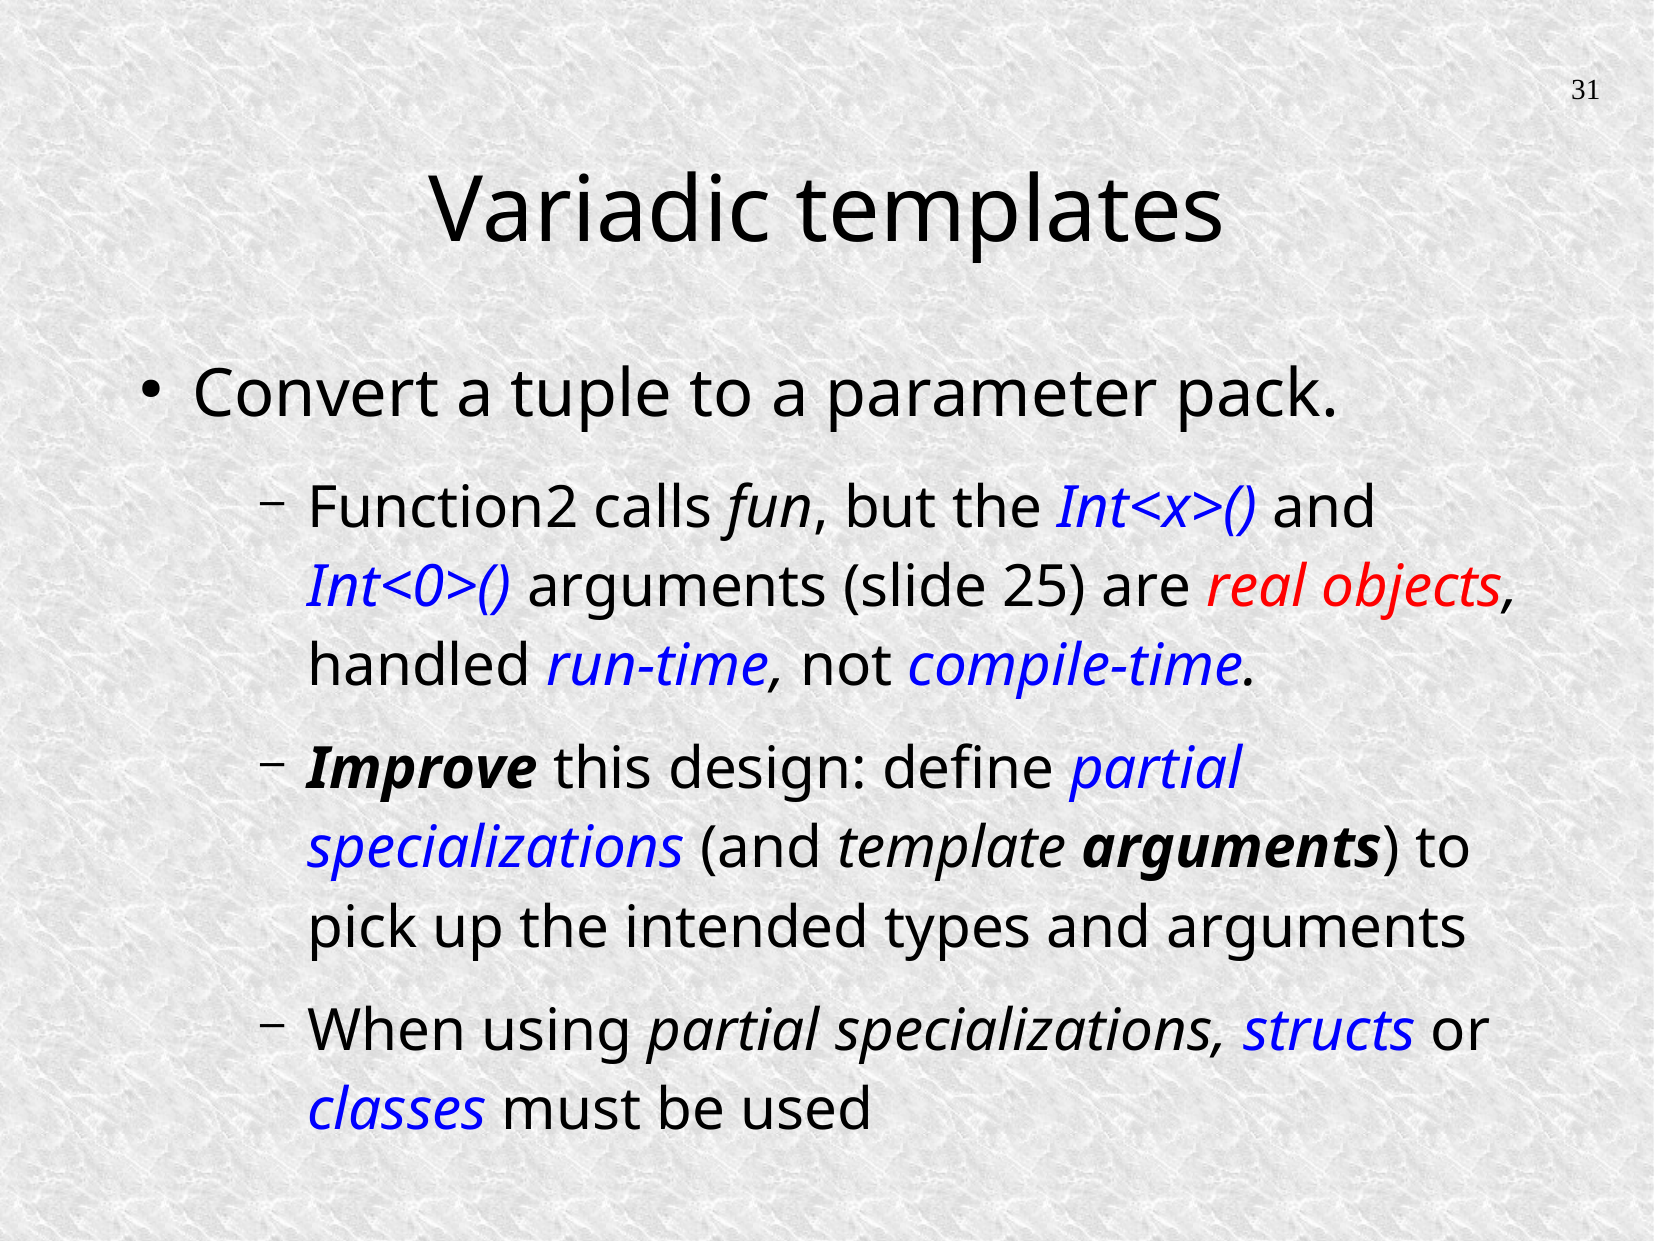

31
# Variadic templates
Convert a tuple to a parameter pack.
Function2 calls fun, but the Int<x>() and Int<0>() arguments (slide 25) are real objects, handled run-time, not compile-time.
Improve this design: define partial specializations (and template arguments) to pick up the intended types and arguments
When using partial specializations, structs or classes must be used